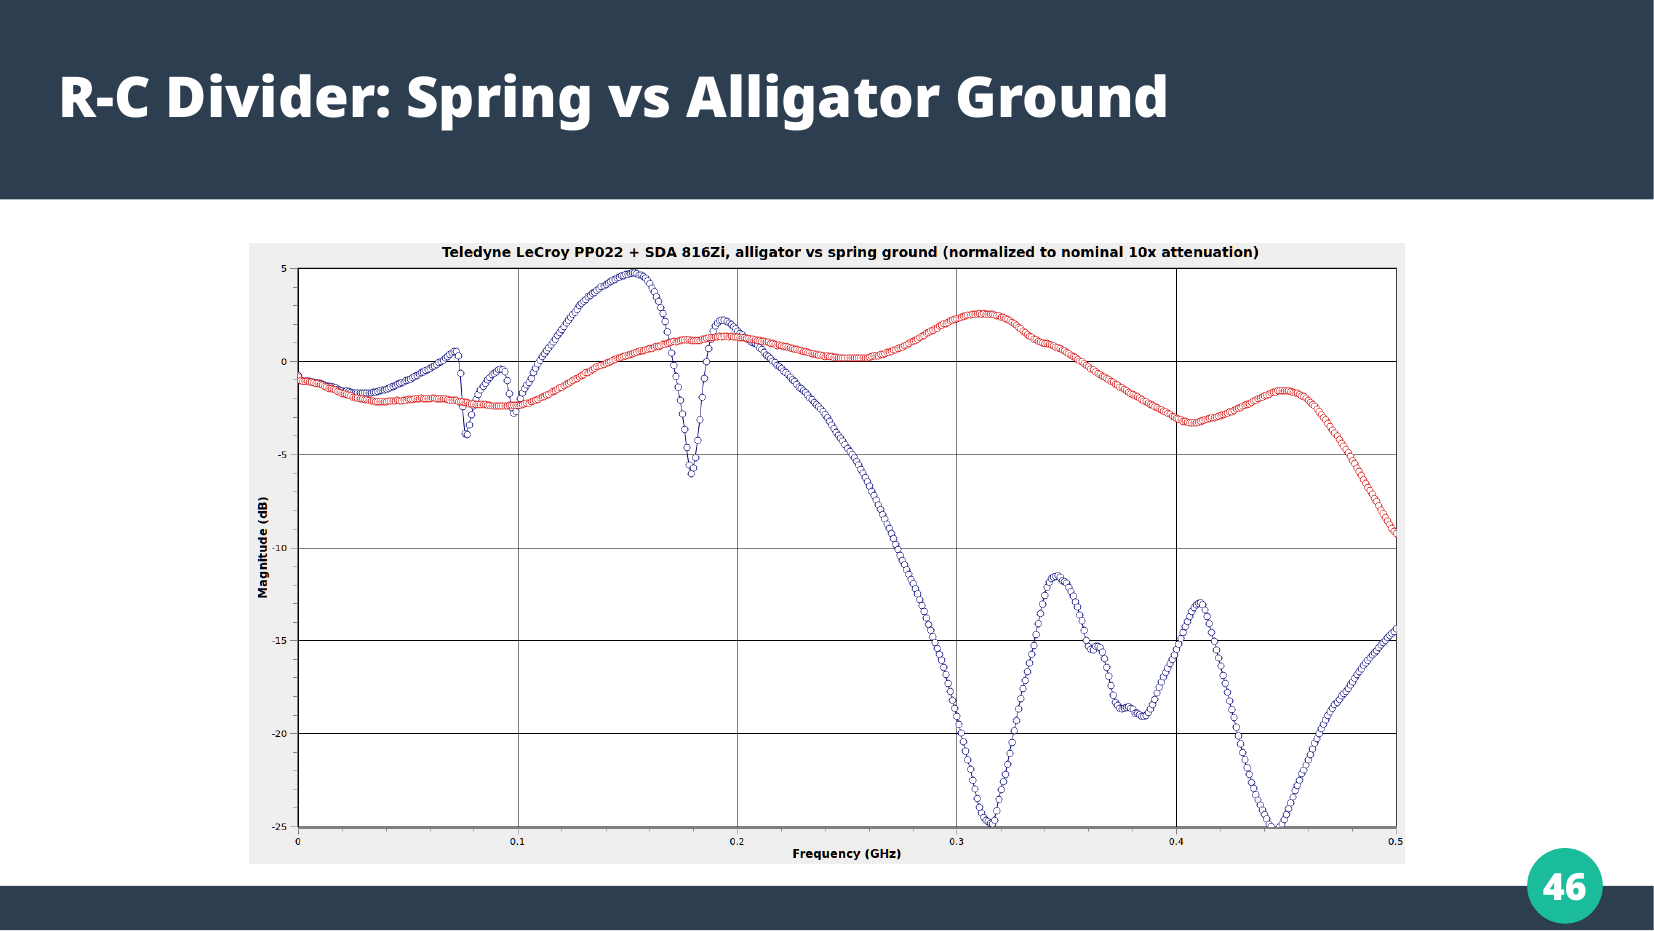

# R-C Divider: Spring vs Alligator Ground